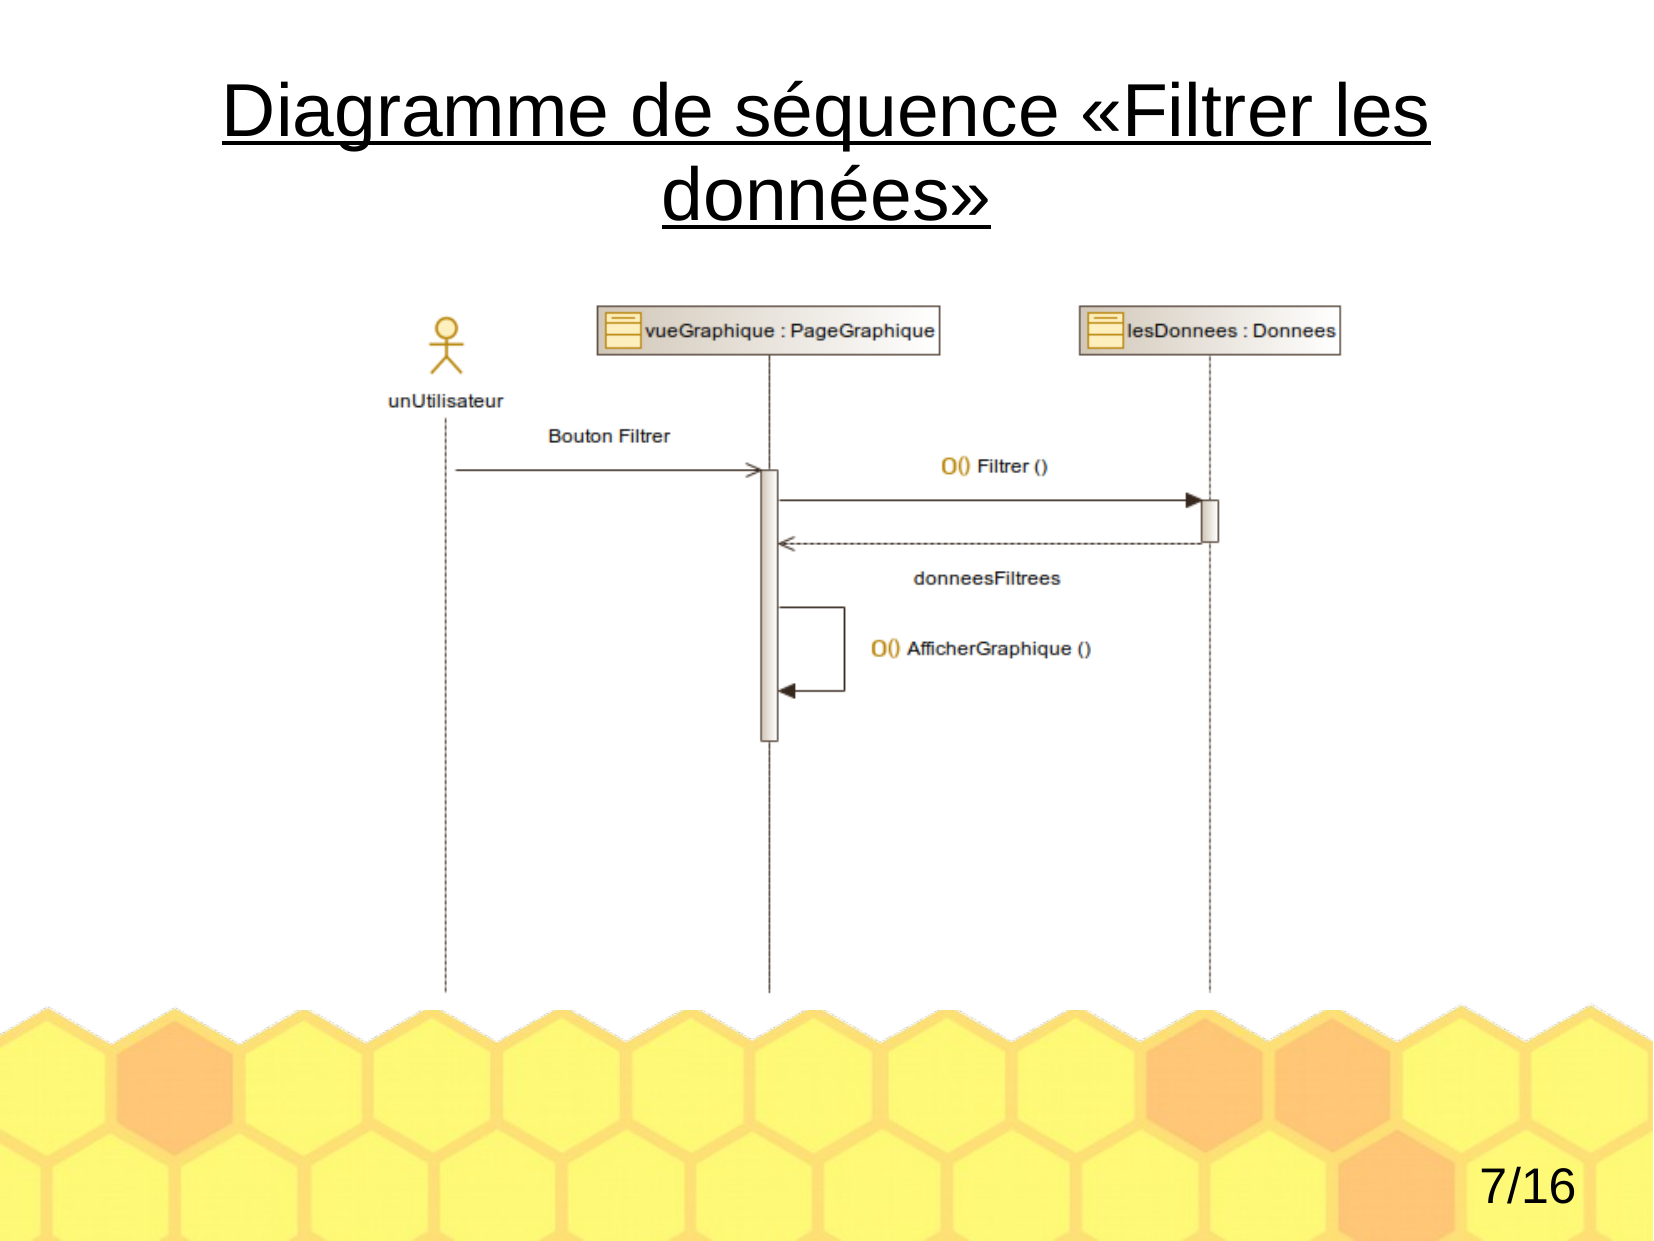

# Diagramme de séquence «Filtrer les données»